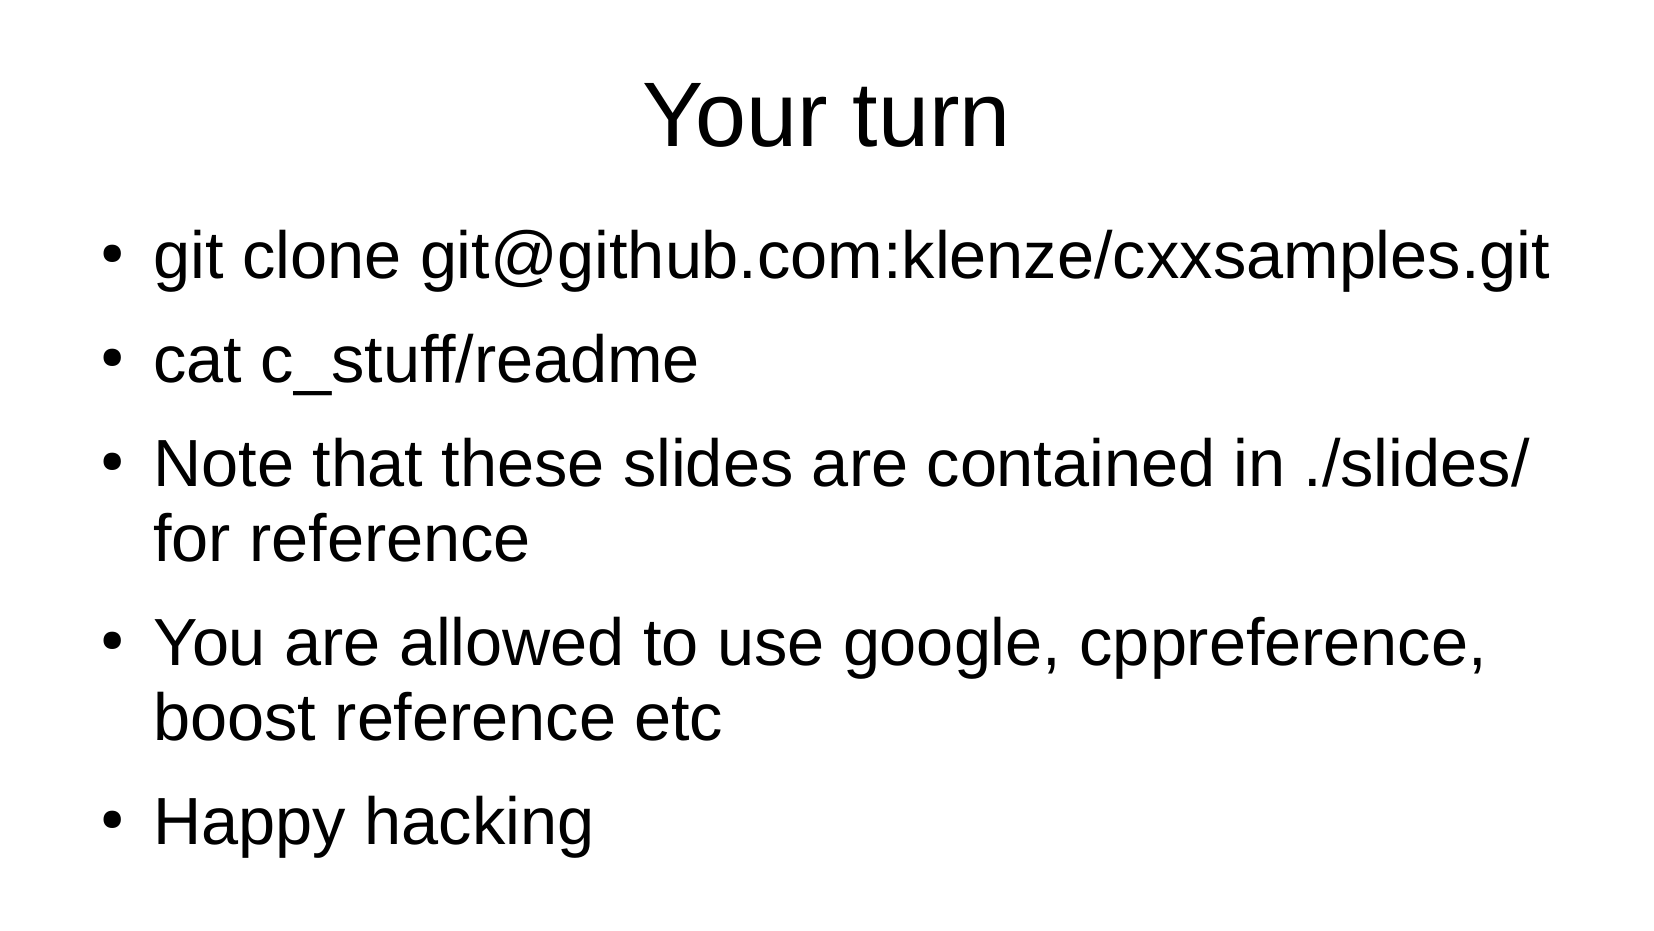

# Your turn
git clone git@github.com:klenze/cxxsamples.git
cat c_stuff/readme
Note that these slides are contained in ./slides/ for reference
You are allowed to use google, cppreference, boost reference etc
Happy hacking